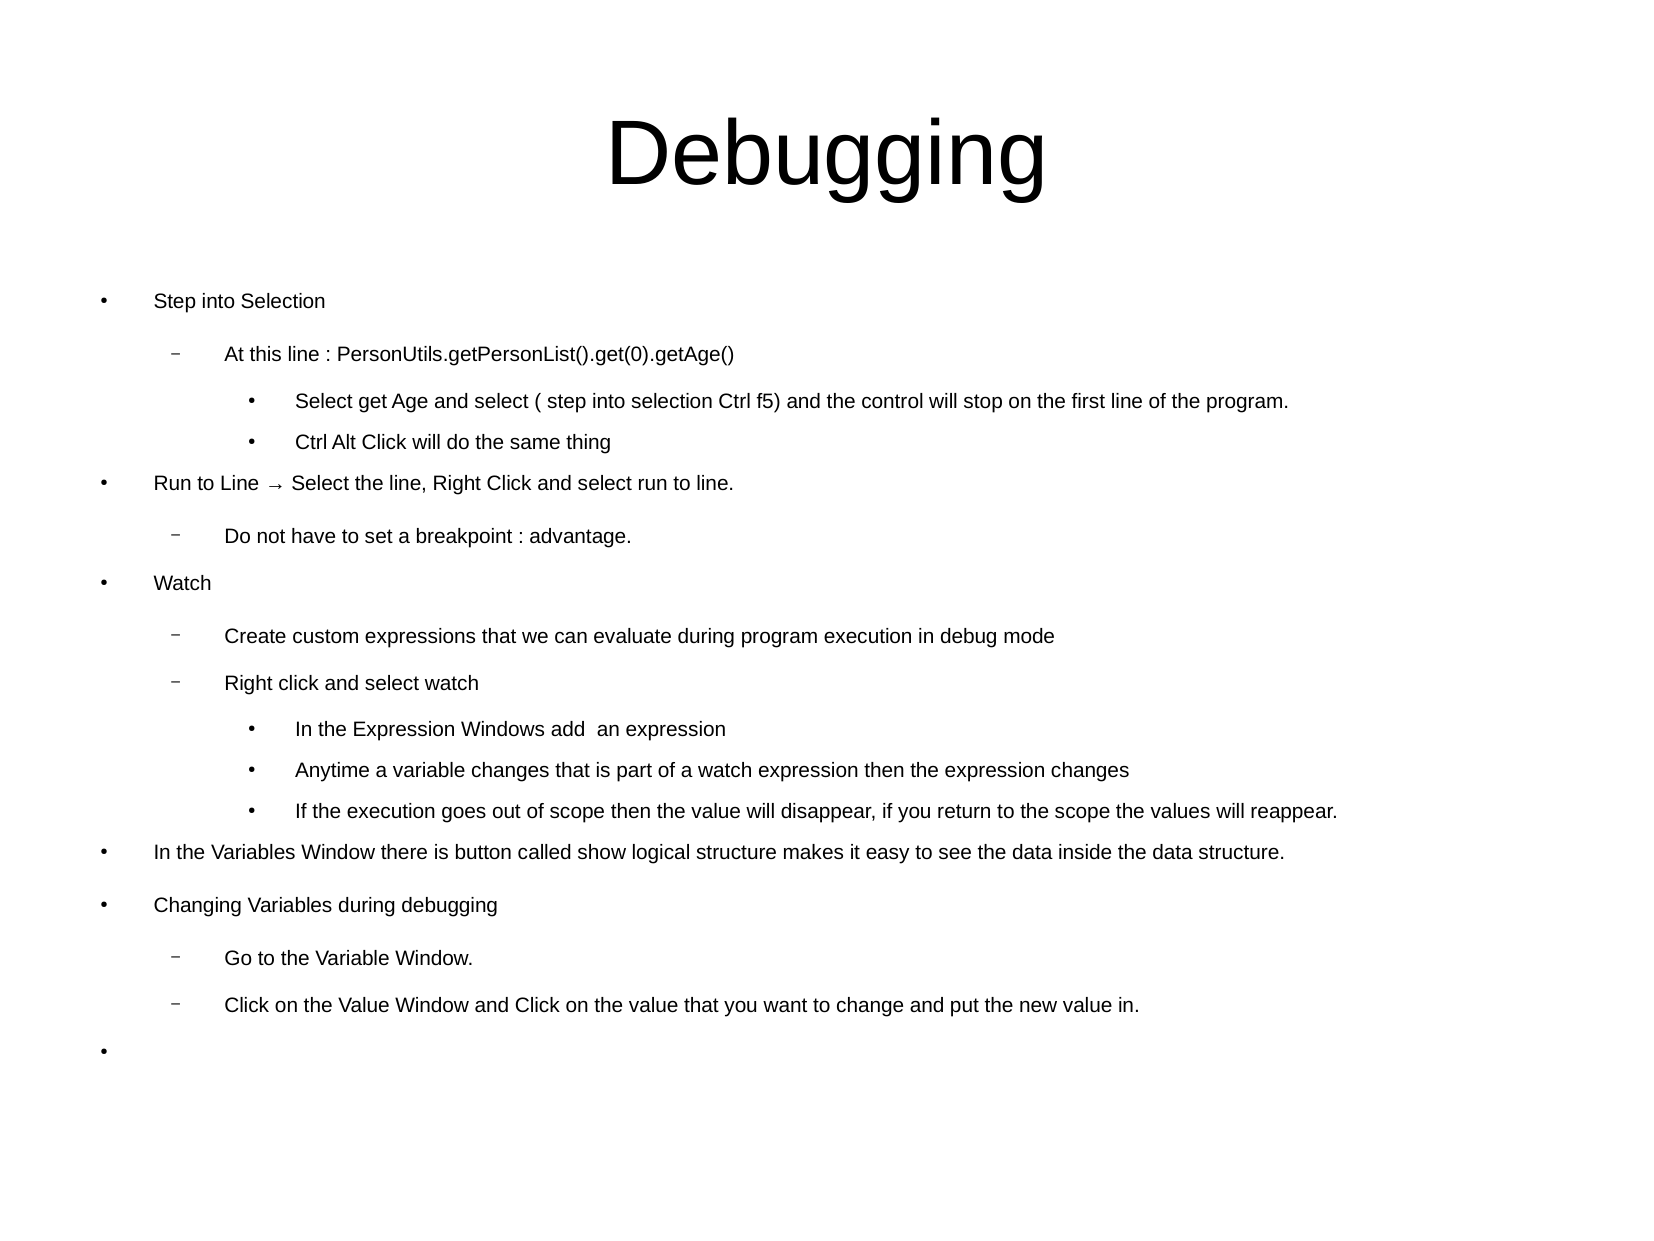

# Debugging
Step into Selection
At this line : PersonUtils.getPersonList().get(0).getAge()
Select get Age and select ( step into selection Ctrl f5) and the control will stop on the first line of the program.
Ctrl Alt Click will do the same thing
Run to Line → Select the line, Right Click and select run to line.
Do not have to set a breakpoint : advantage.
Watch
Create custom expressions that we can evaluate during program execution in debug mode
Right click and select watch
In the Expression Windows add an expression
Anytime a variable changes that is part of a watch expression then the expression changes
If the execution goes out of scope then the value will disappear, if you return to the scope the values will reappear.
In the Variables Window there is button called show logical structure makes it easy to see the data inside the data structure.
Changing Variables during debugging
Go to the Variable Window.
Click on the Value Window and Click on the value that you want to change and put the new value in.